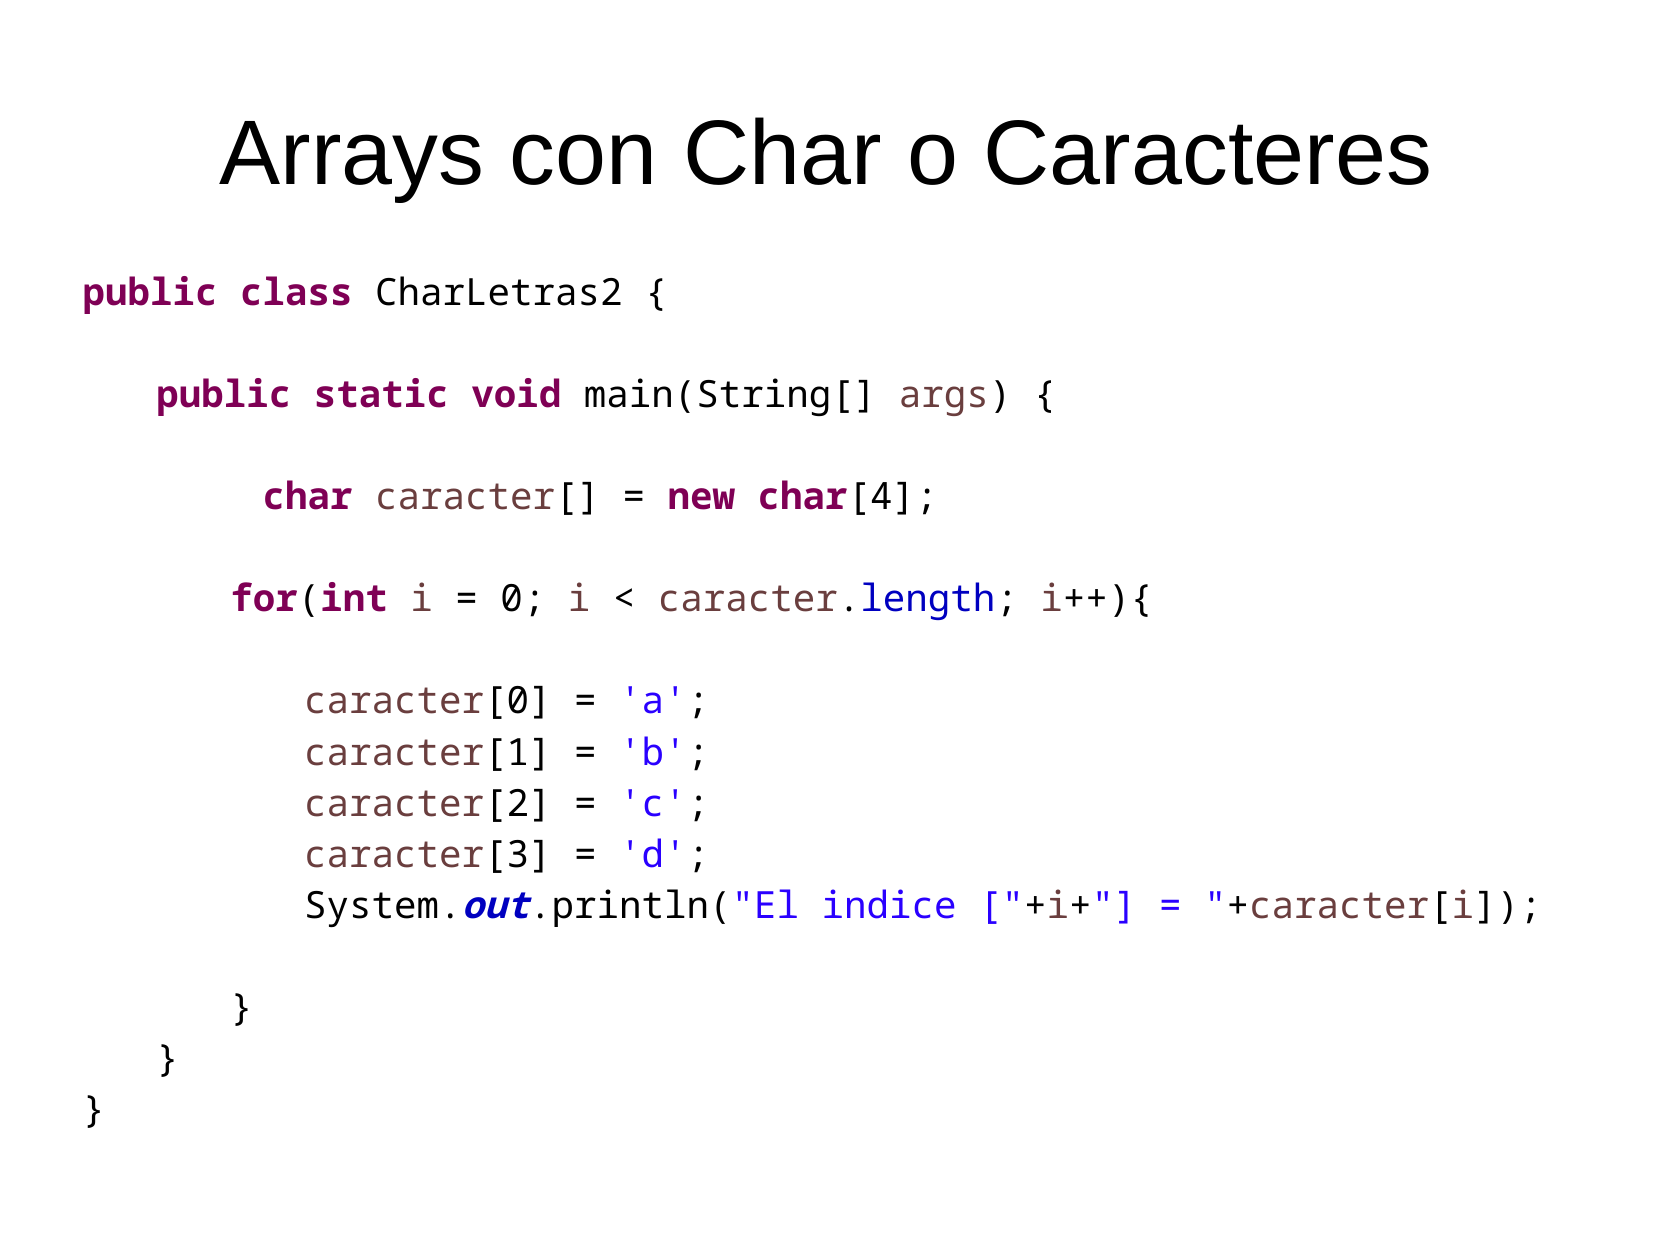

# Arrays con Char o Caracteres
public class CharLetras2 {
	public static void main(String[] args) {
 char caracter[] = new char[4];
		for(int i = 0; i < caracter.length; i++){
			caracter[0] = 'a';
			caracter[1] = 'b';
			caracter[2] = 'c';
			caracter[3] = 'd';
			System.out.println("El indice ["+i+"] = "+caracter[i]);
		}
	}
}